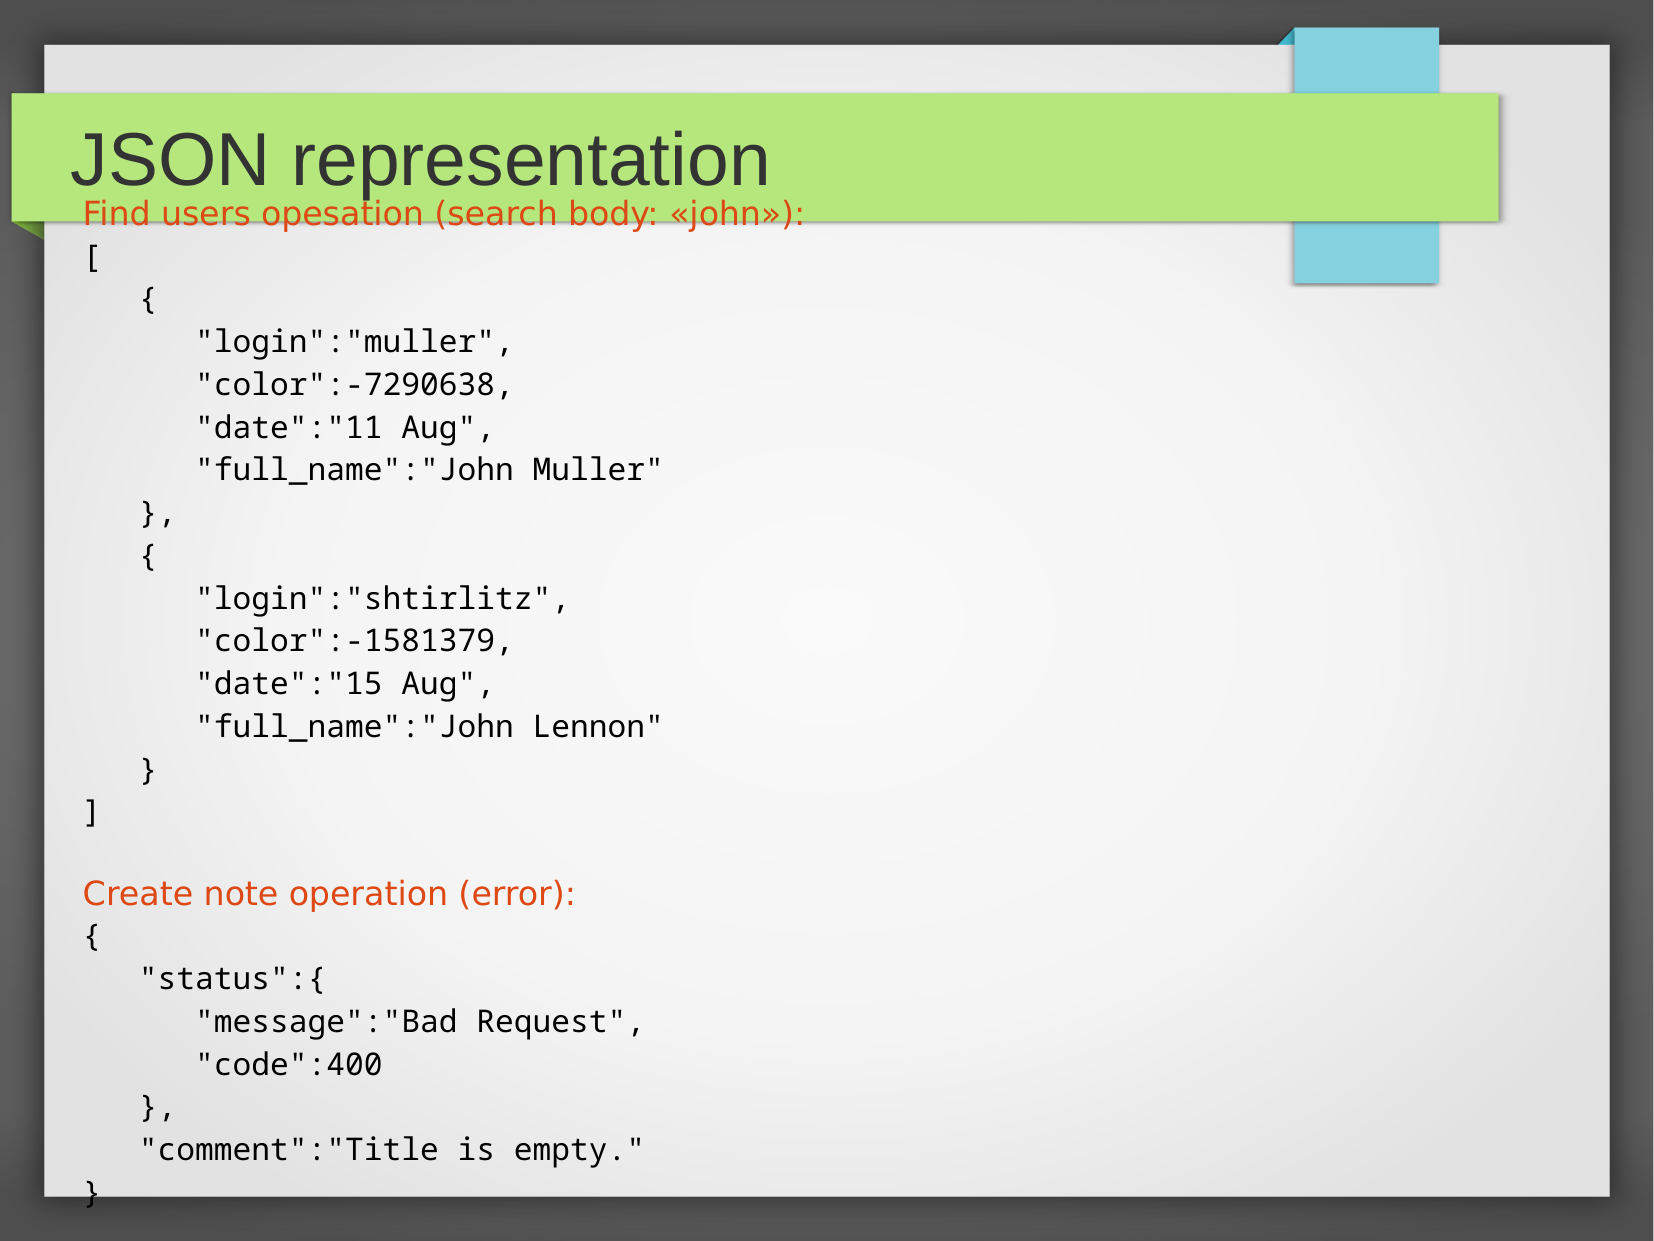

# JSON representation
Find users opesation (search body: «john»):
[
 {
 "login":"muller",
 "color":-7290638,
 "date":"11 Aug",
 "full_name":"John Muller"
 },
 {
 "login":"shtirlitz",
 "color":-1581379,
 "date":"15 Aug",
 "full_name":"John Lennon"
 }
]
Create note operation (error):
{
 "status":{
 "message":"Bad Request",
 "code":400
 },
 "comment":"Title is empty."
}